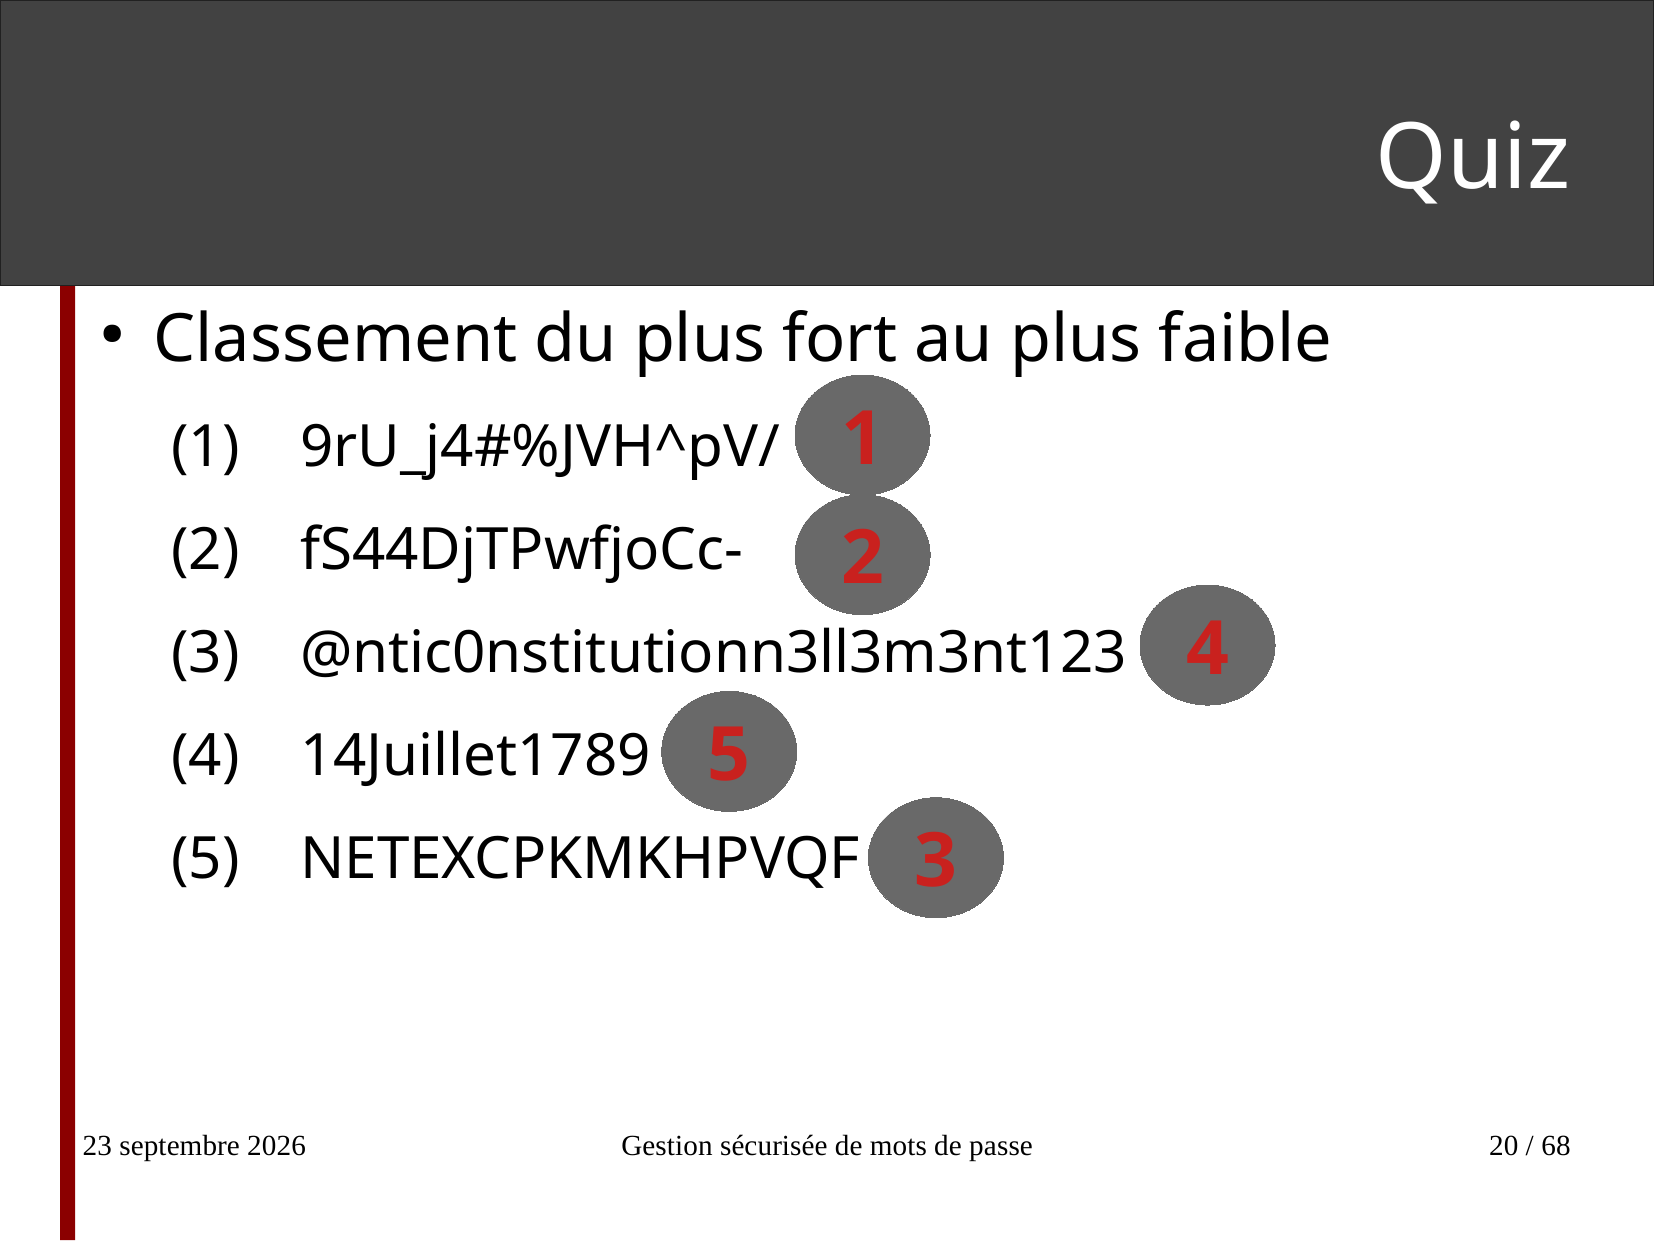

# Quiz
Classement du plus fort au plus faible
 9rU_j4#%JVH^pV/
 fS44DjTPwfjoCc-
 @ntic0nstitutionn3ll3m3nt123
 14Juillet1789
 NETEXCPKMKHPVQF
1
2
4
5
3
Gestion sécurisée de mots de passe
20